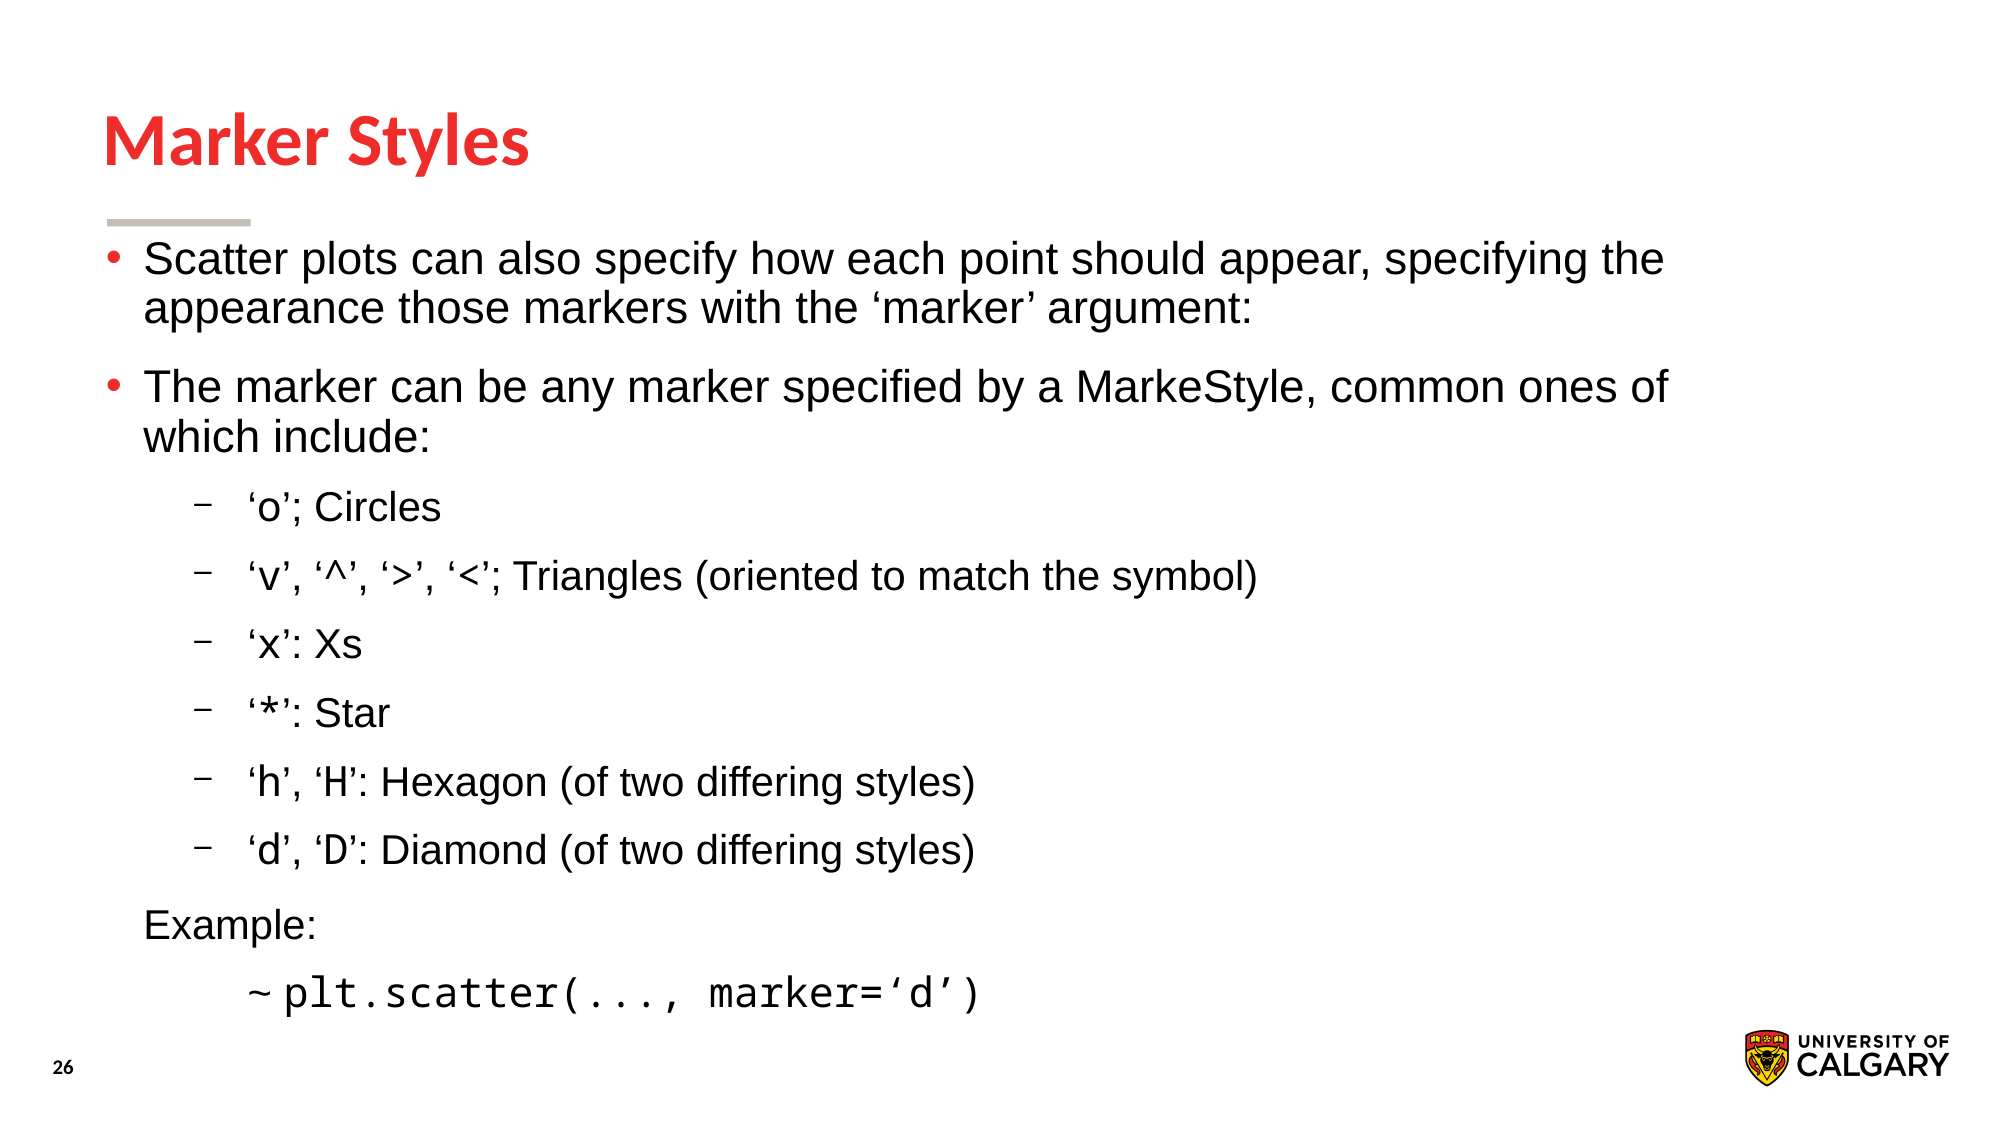

# Marker Styles
Scatter plots can also specify how each point should appear, specifying the appearance those markers with the ‘marker’ argument:
The marker can be any marker specified by a MarkeStyle, common ones of which include:
‘o’; Circles
‘v’, ‘^’, ‘>’, ‘<’; Triangles (oriented to match the symbol)
‘x’: Xs
‘*’: Star
‘h’, ‘H’: Hexagon (of two differing styles)
‘d’, ‘D’: Diamond (of two differing styles)
Example:
~ plt.scatter(..., marker=‘d’)